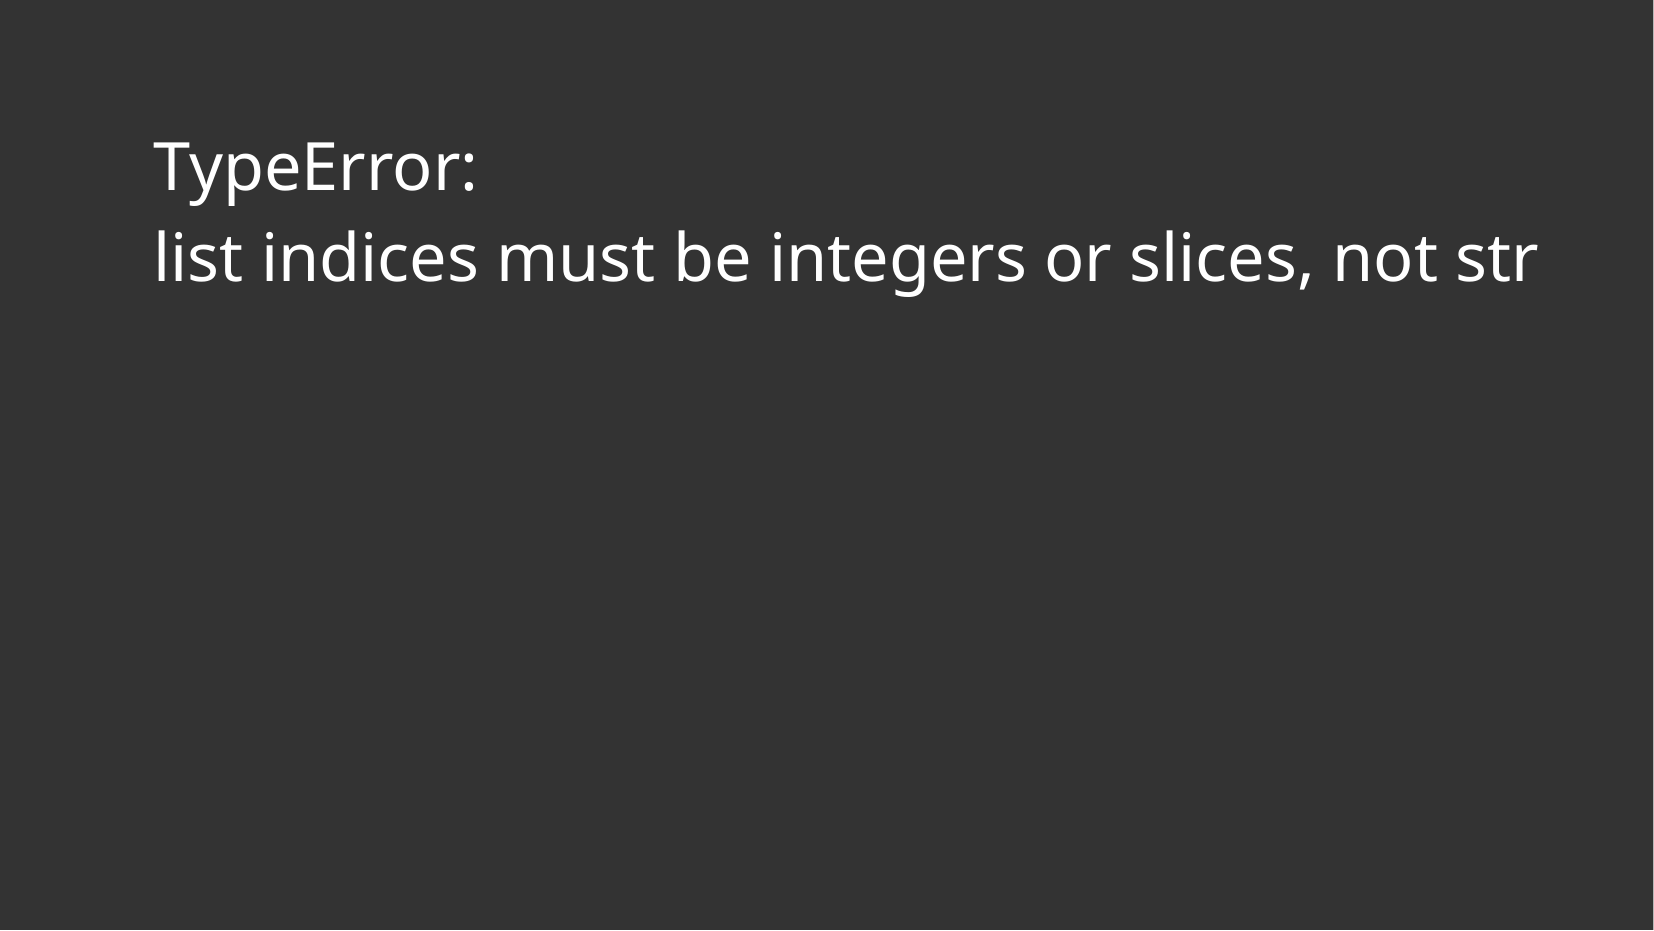

TypeError:
list indices must be integers or slices, not str
#